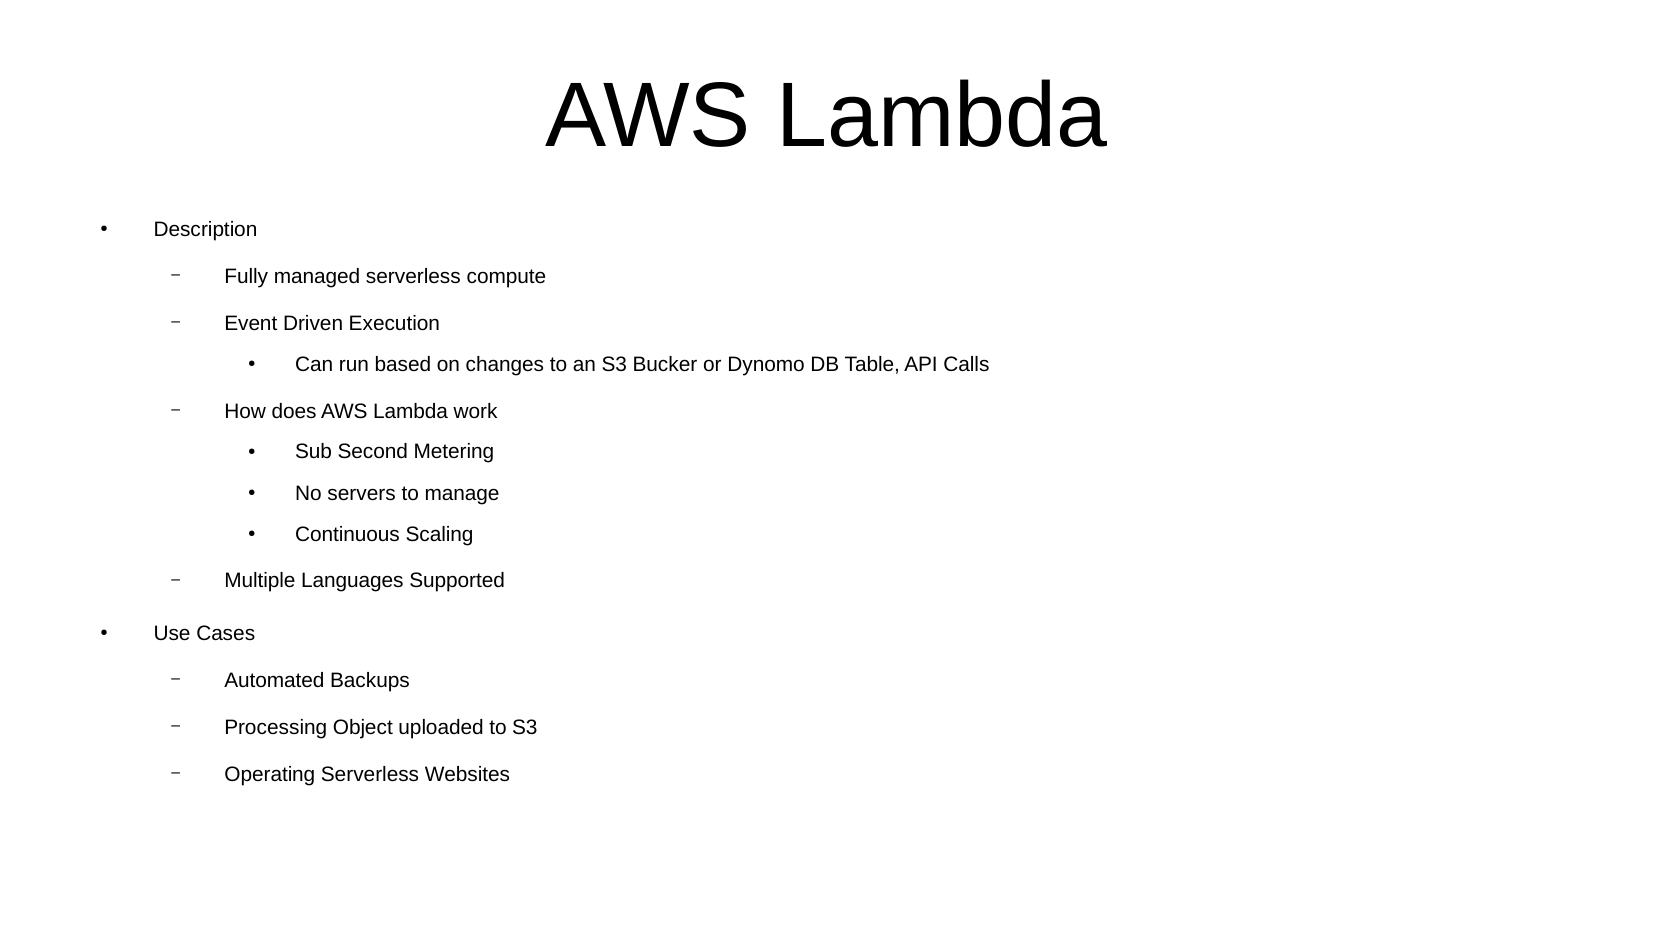

# AWS Lambda
Description
Fully managed serverless compute
Event Driven Execution
Can run based on changes to an S3 Bucker or Dynomo DB Table, API Calls
How does AWS Lambda work
Sub Second Metering
No servers to manage
Continuous Scaling
Multiple Languages Supported
Use Cases
Automated Backups
Processing Object uploaded to S3
Operating Serverless Websites